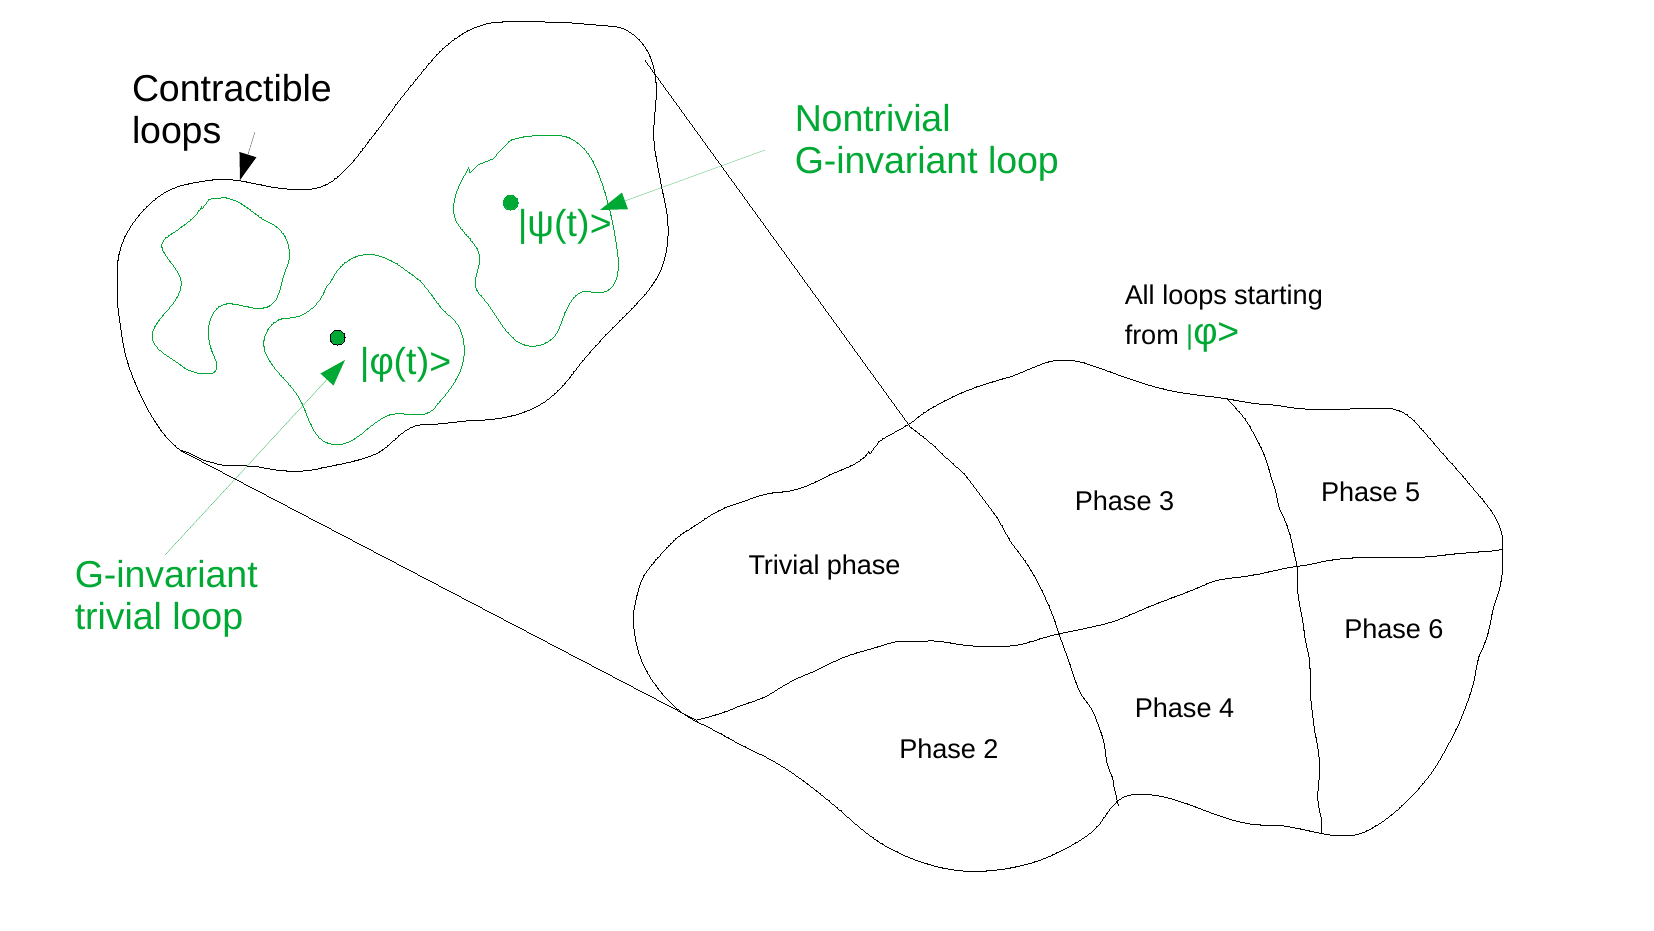

Contractible loops
Nontrivial
G-invariant loop
|ψ(t)>
All loops starting from |φ>
|φ(t)>
Phase 5
Phase 3
Trivial phase
G-invariant
trivial loop
Phase 6
Phase 4
Phase 2